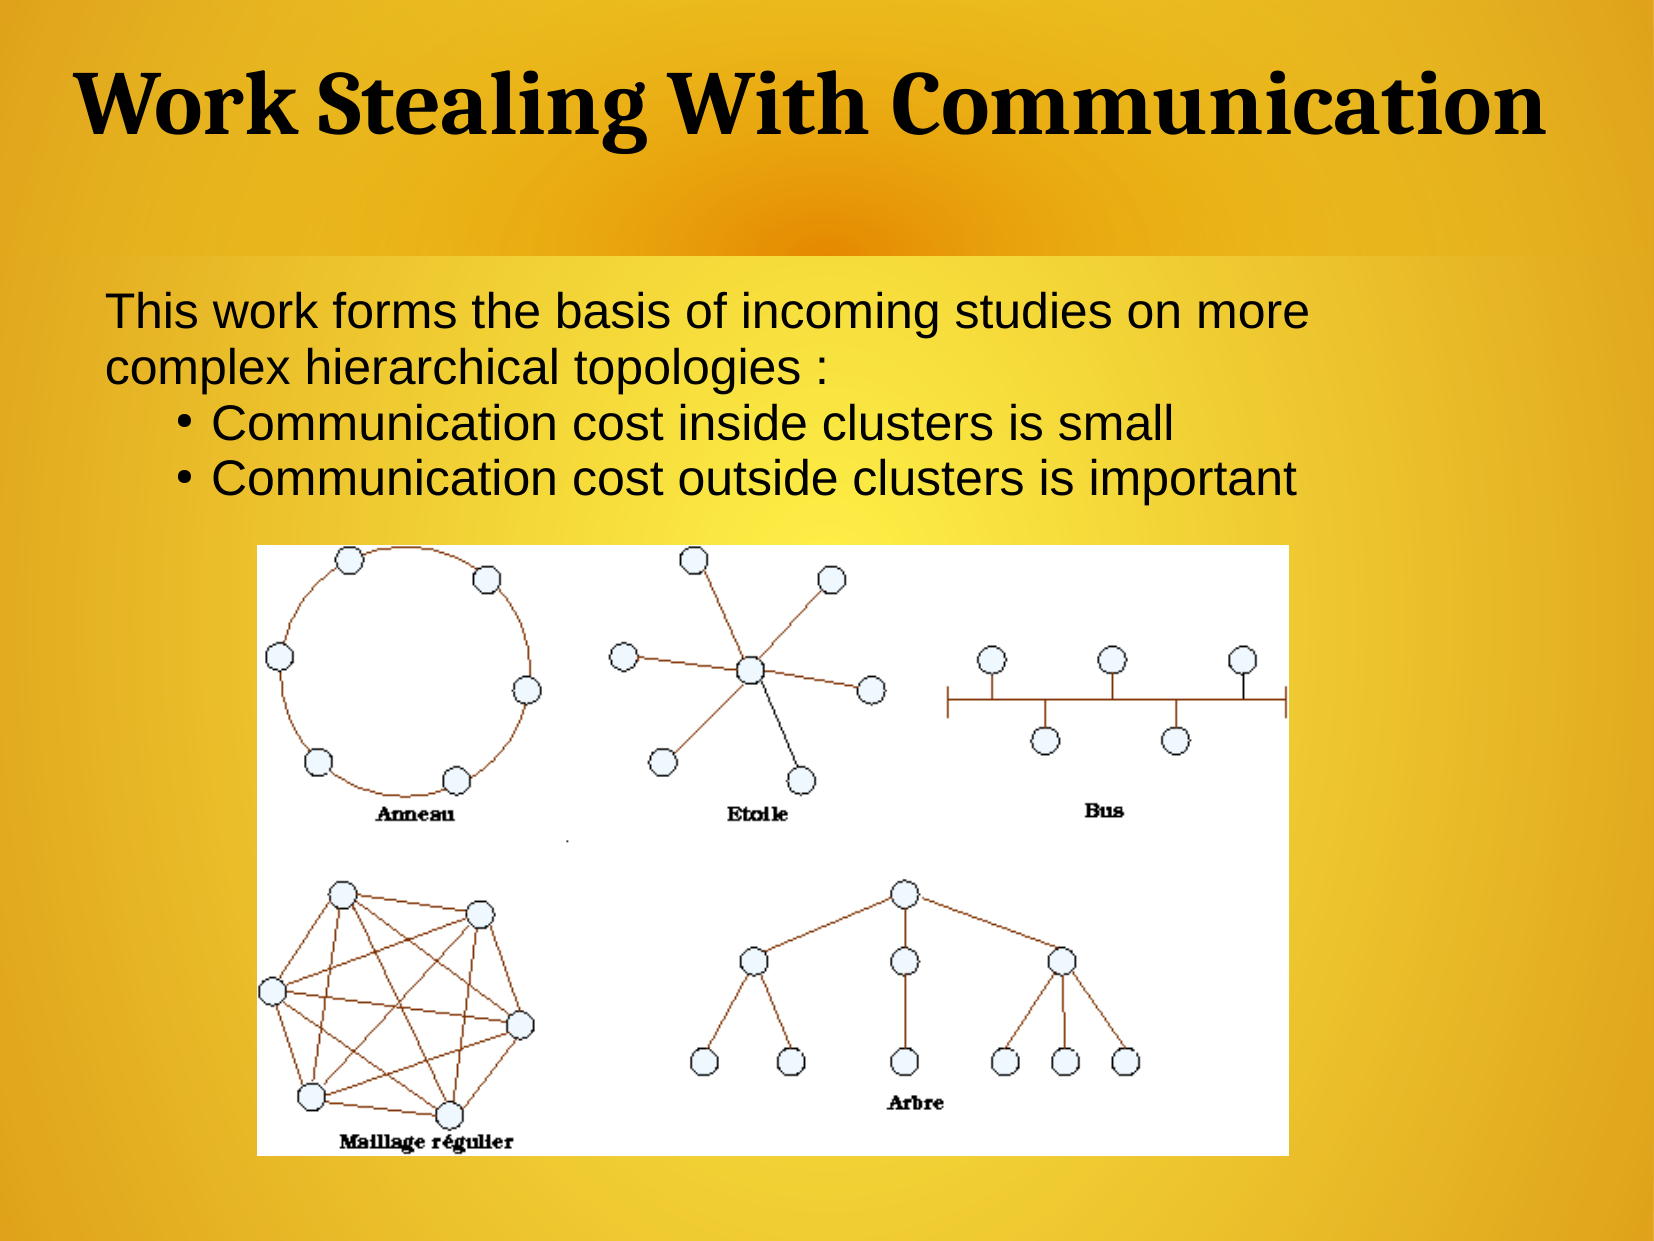

Work Stealing With Communication
This work forms the basis of incoming studies on more
complex hierarchical topologies :
Communication cost inside clusters is small
Communication cost outside clusters is important